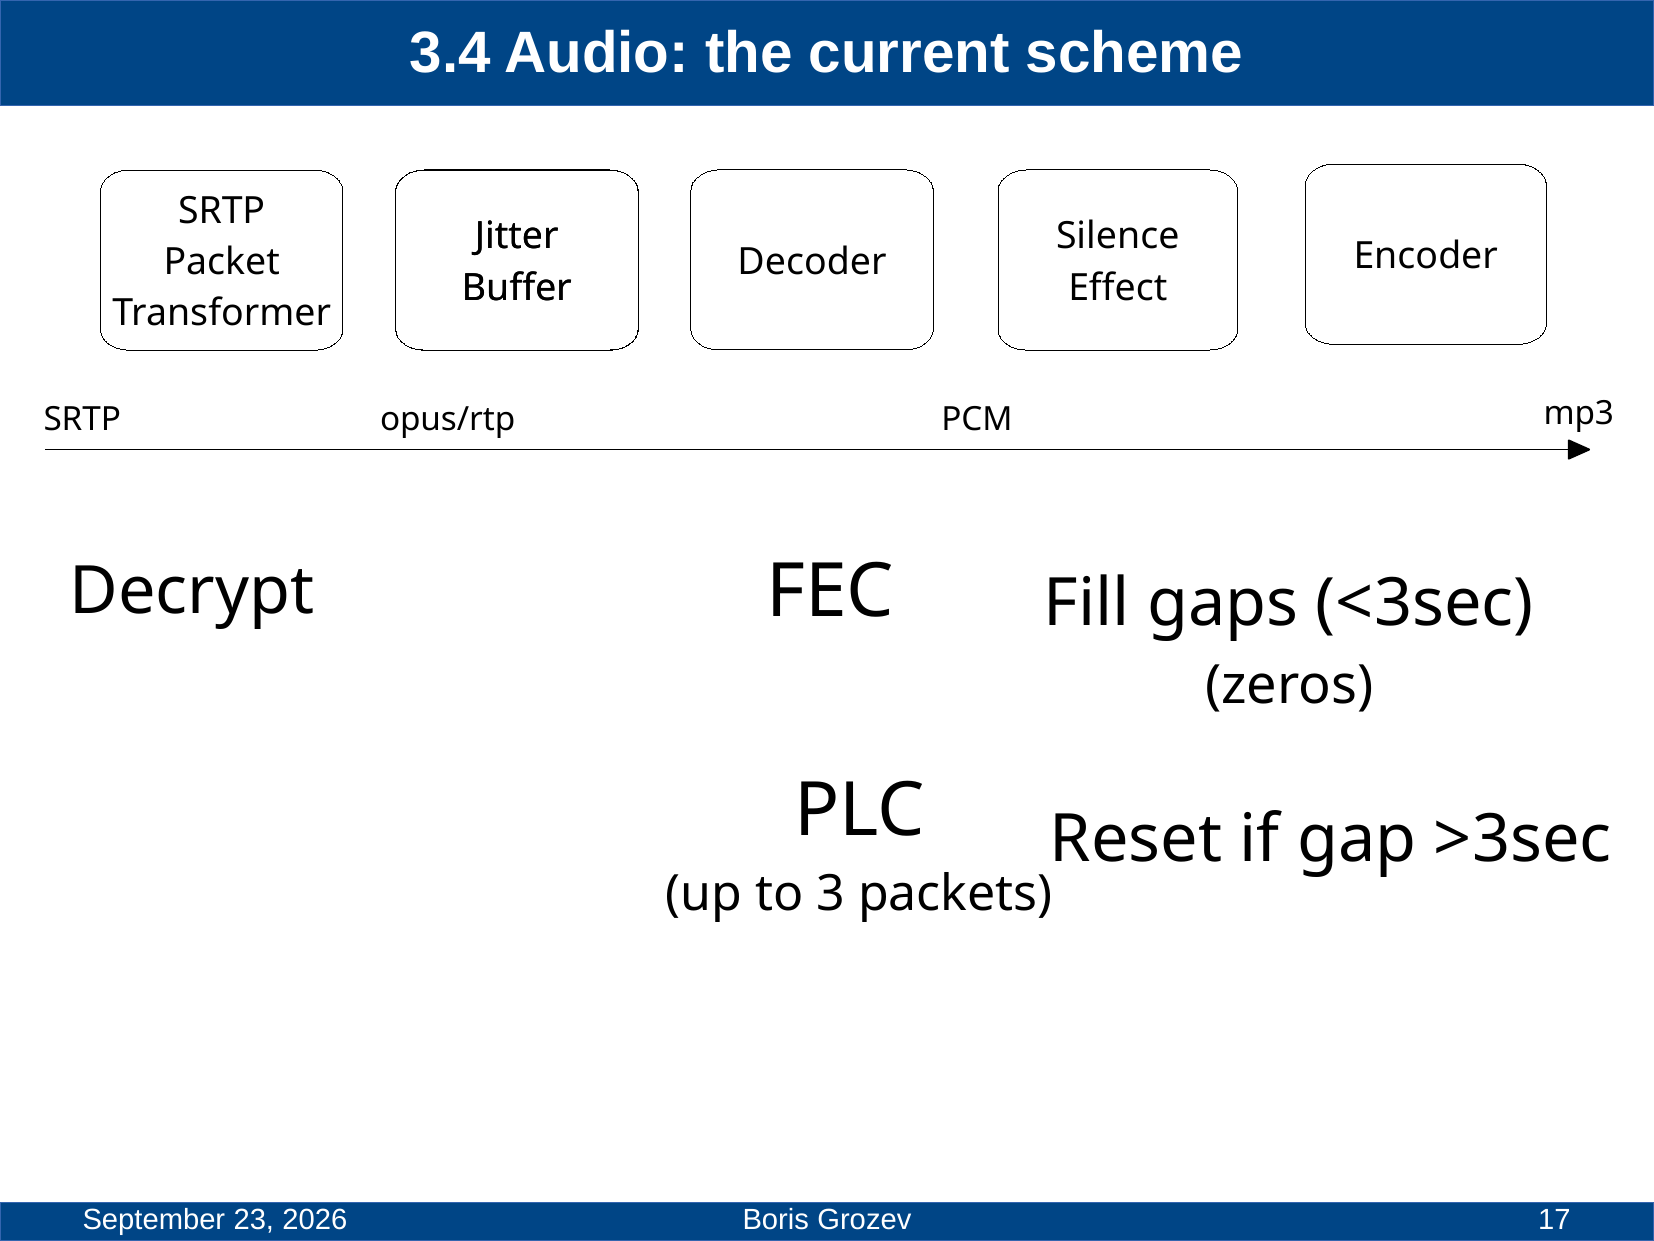

# 3.4 Audio: the current scheme
Encoder
Decoder
Jitter
Buffer
Silence
Effect
SRTP
Packet
Transformer
Jitter
Buffer
mp3
SRTP
opus/rtp
PCM
FEC
Decrypt
Fill gaps (<3sec)
(zeros)
PLC
(up to 3 packets)
Reset if gap >3sec
Boris Grozev
17